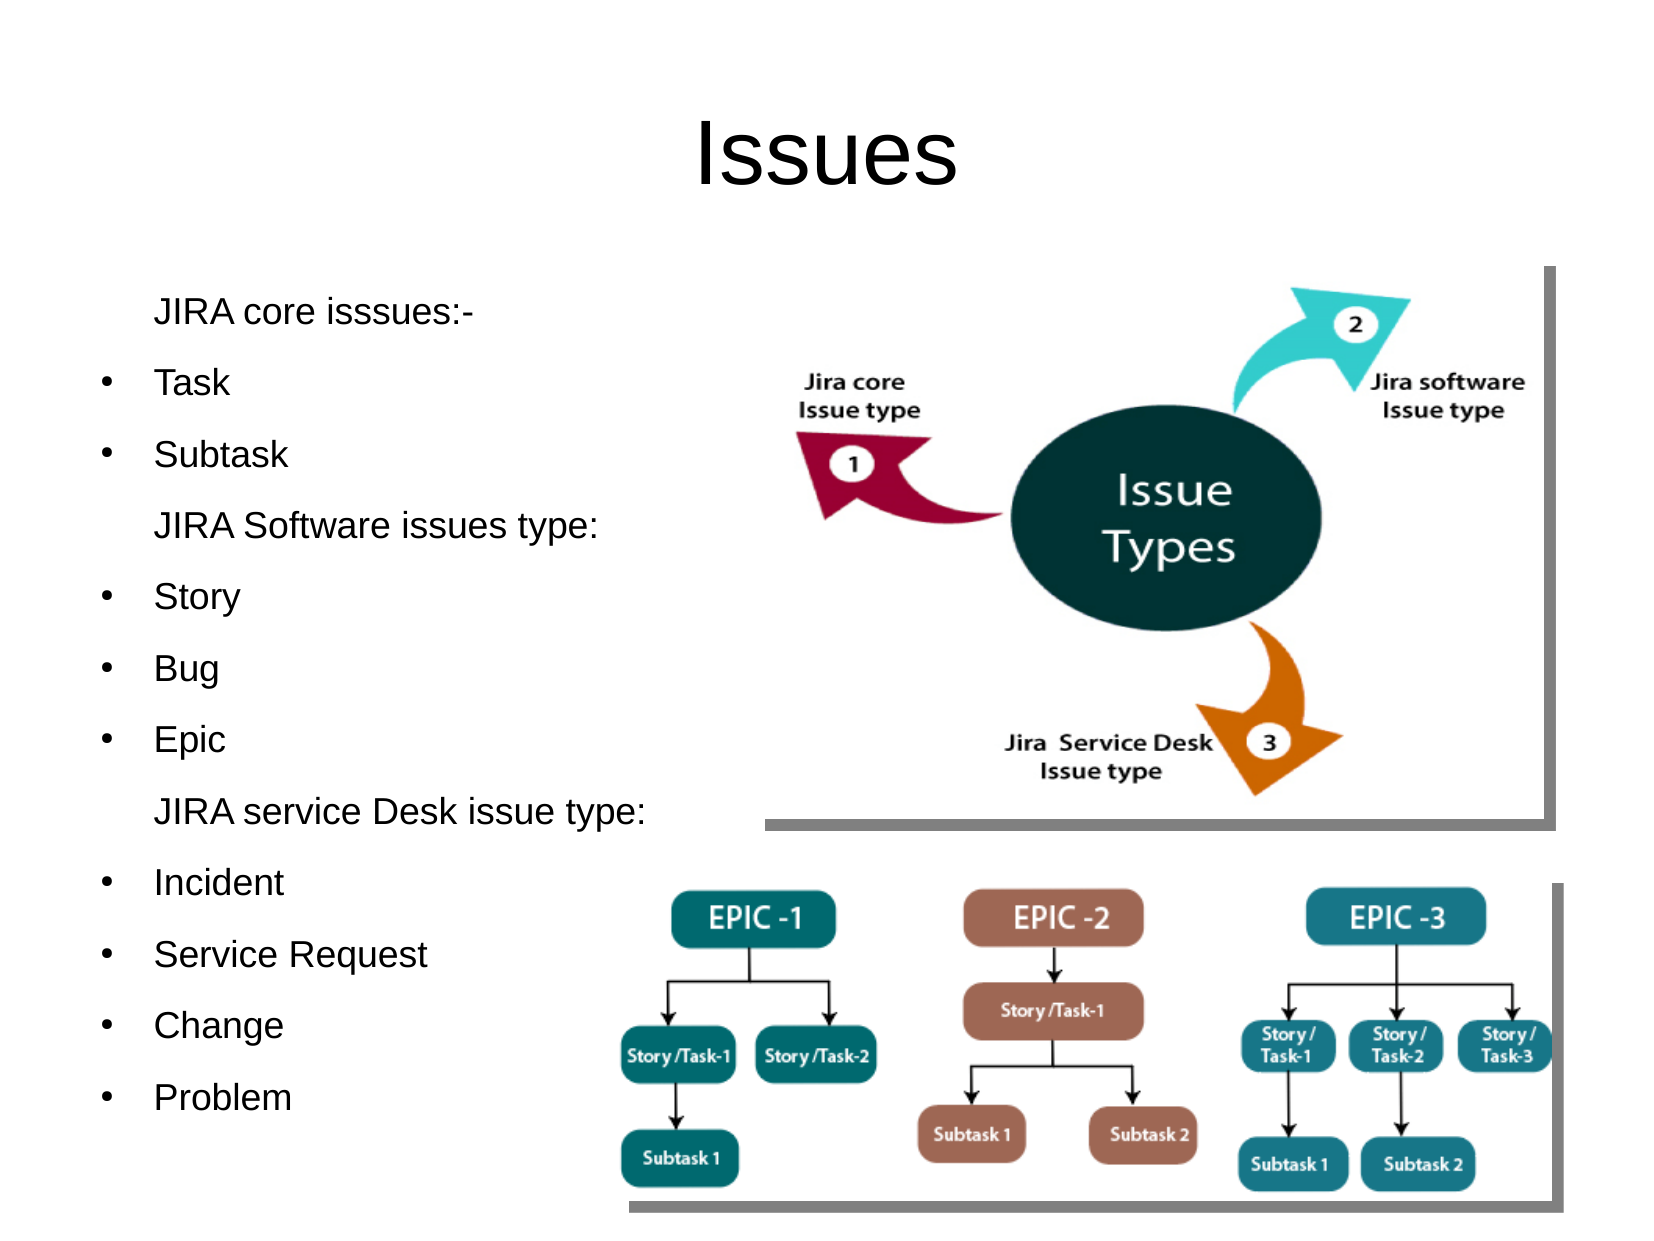

# Issues
JIRA core isssues:-
Task
Subtask
JIRA Software issues type:
Story
Bug
Epic
JIRA service Desk issue type:
Incident
Service Request
Change
Problem